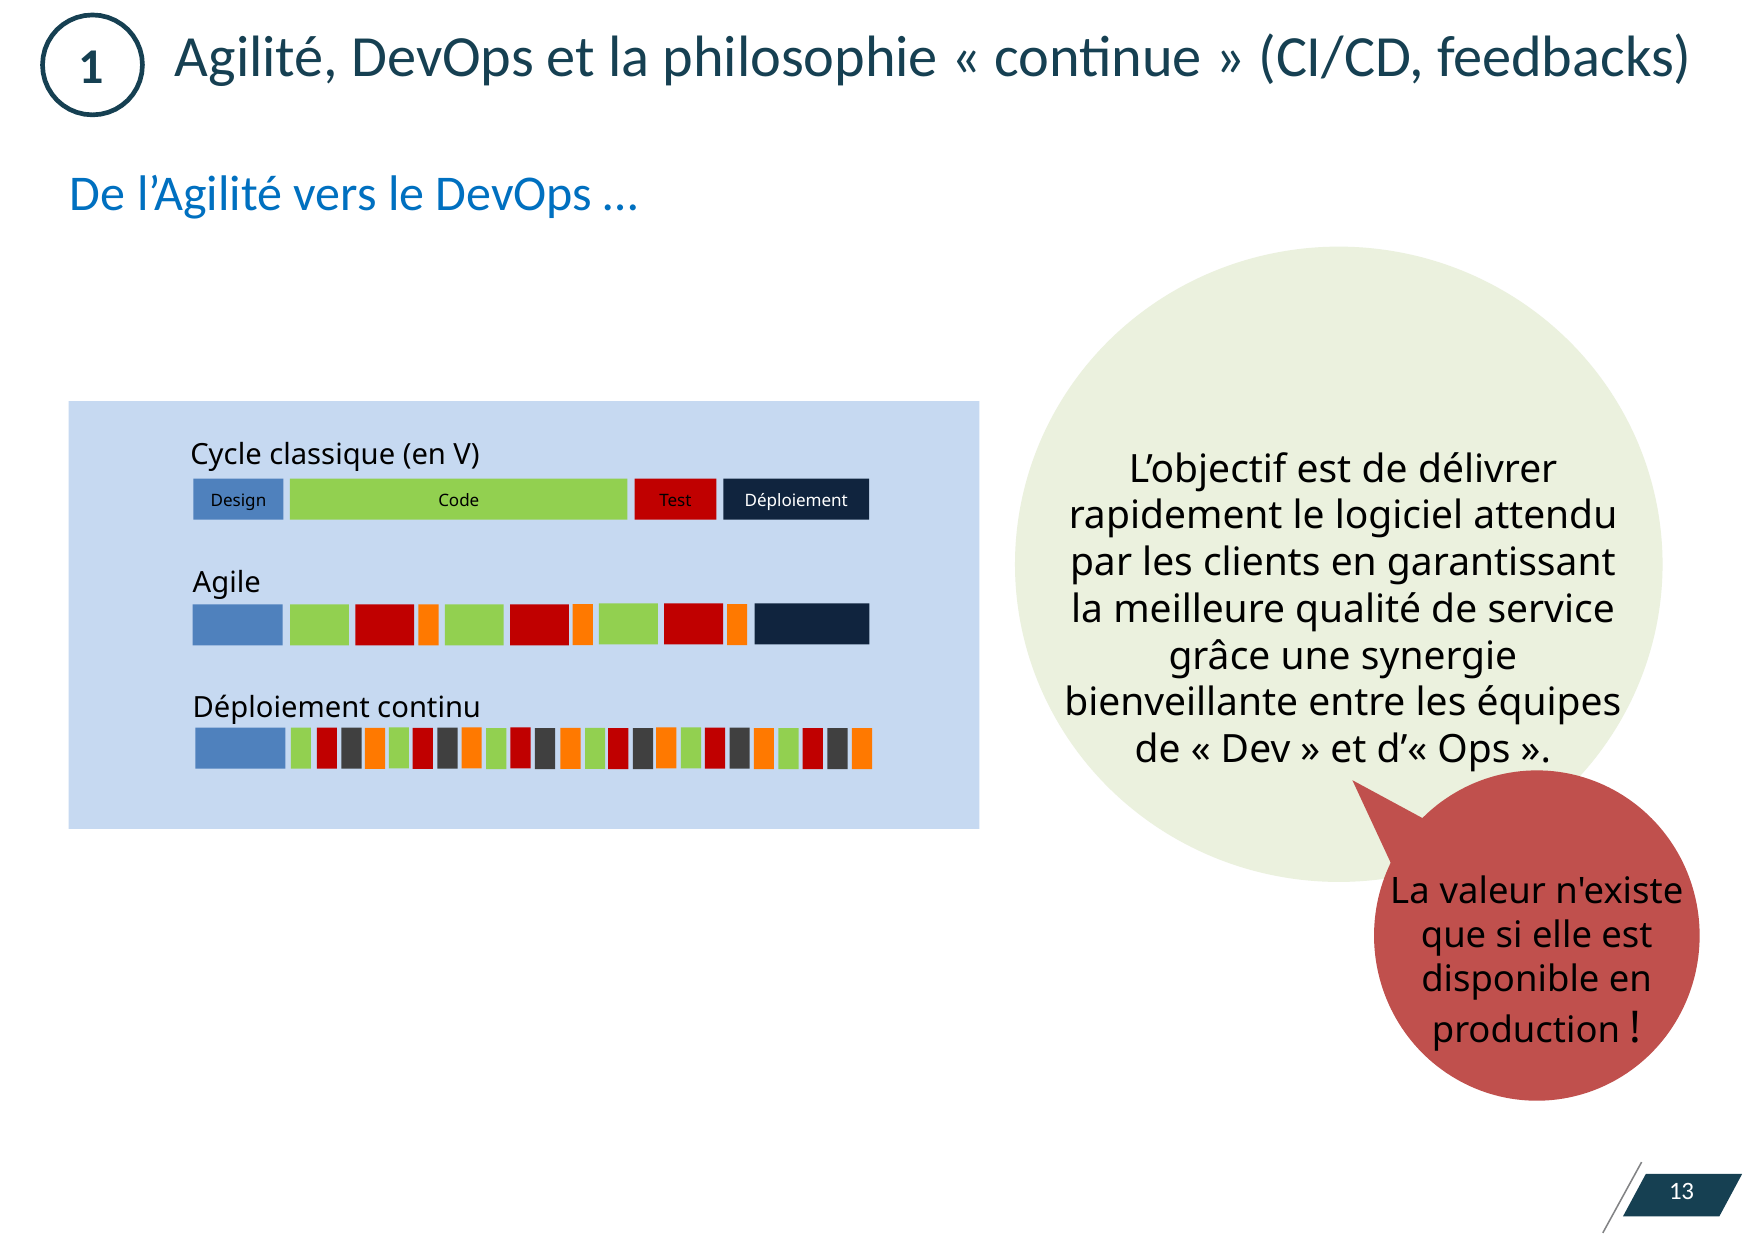

Agilité, DevOps et la philosophie « continue » (CI/CD, feedbacks)
1
# De l’Agilité vers le DevOps …
L’objectif est de délivrer rapidement le logiciel attendu par les clients en garantissant la meilleure qualité de service
grâce une synergie bienveillante entre les équipes de « Dev » et d’« Ops ».
Cycle classique (en V)
Design
Code
Test
Déploiement
Agile
Déploiement continu
La valeur n'existe que si elle est disponible en production !
13